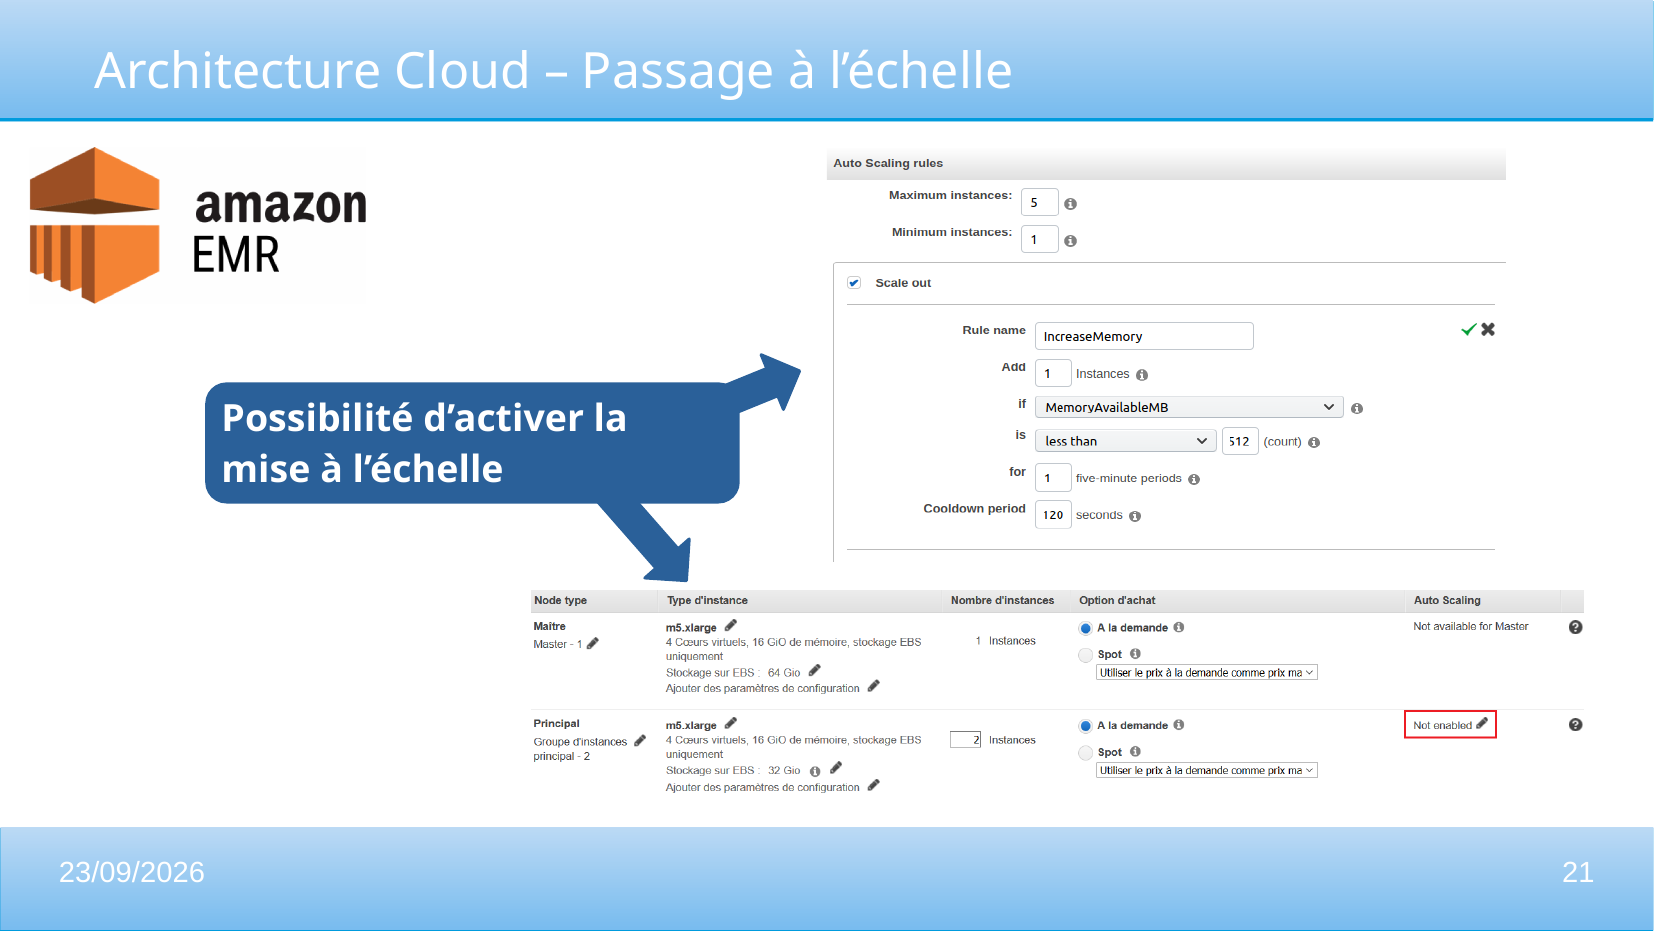

# Architecture Cloud – Passage à l’échelle
Possibilité d’activer la
mise à l’échelle automatique
21